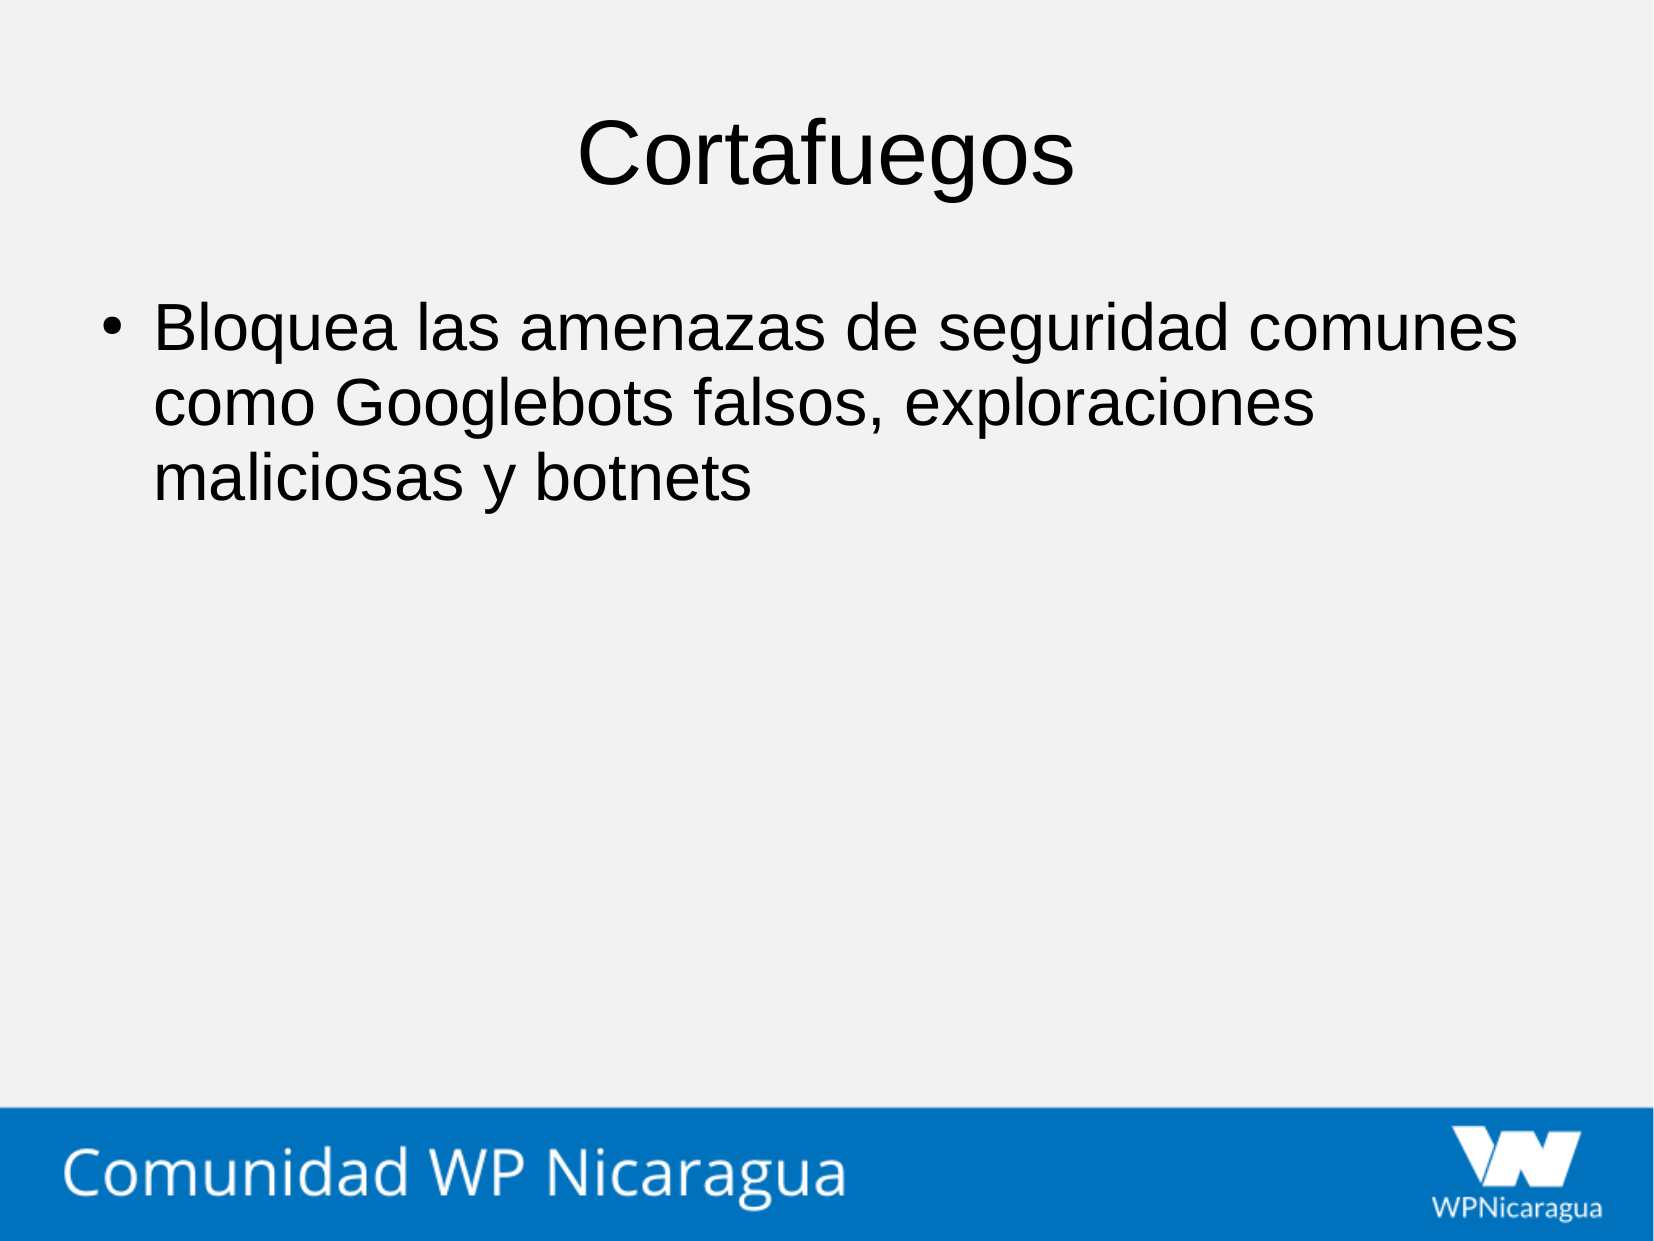

# Cortafuegos
Bloquea las amenazas de seguridad comunes como Googlebots falsos, exploraciones maliciosas y botnets